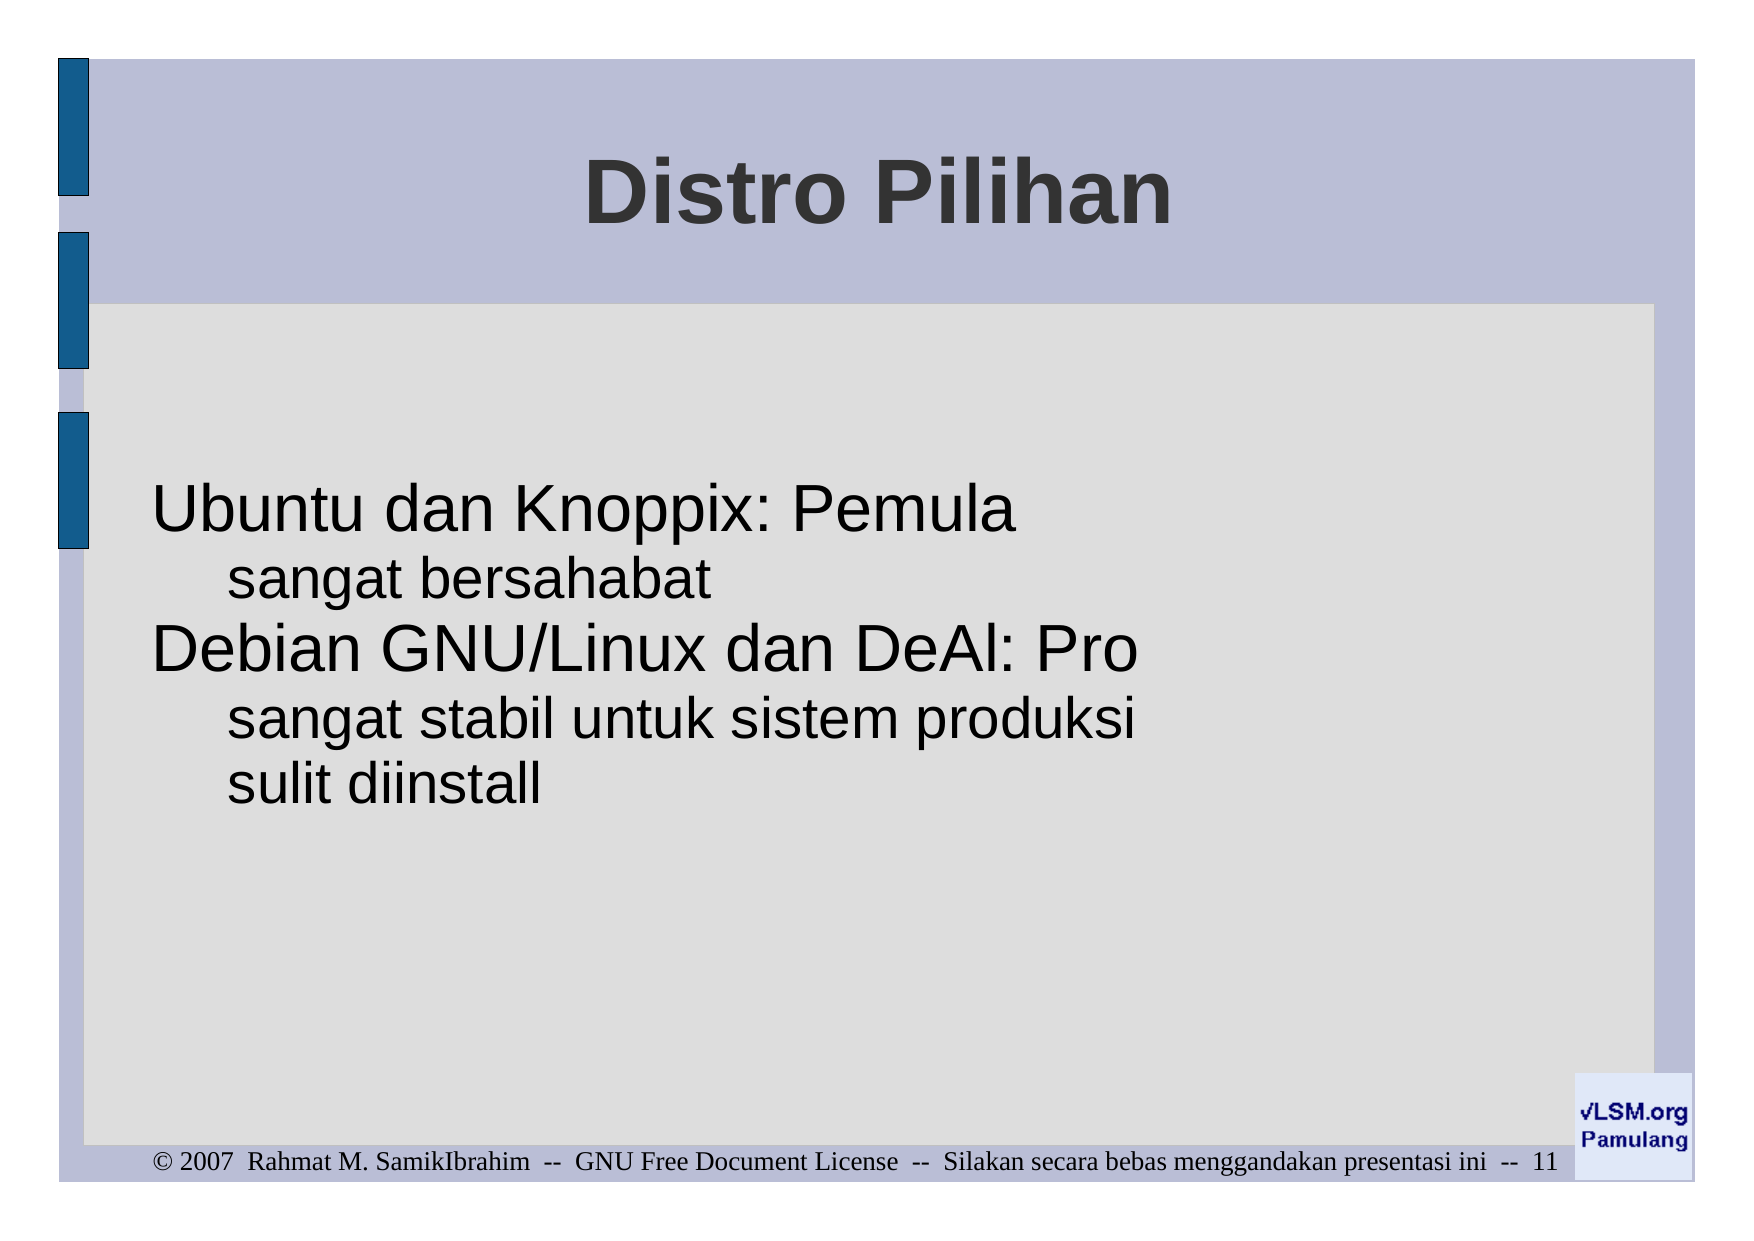

# Distro Pilihan
Ubuntu dan Knoppix: Pemula
sangat bersahabat
Debian GNU/Linux dan DeAl: Pro
sangat stabil untuk sistem produksi
sulit diinstall